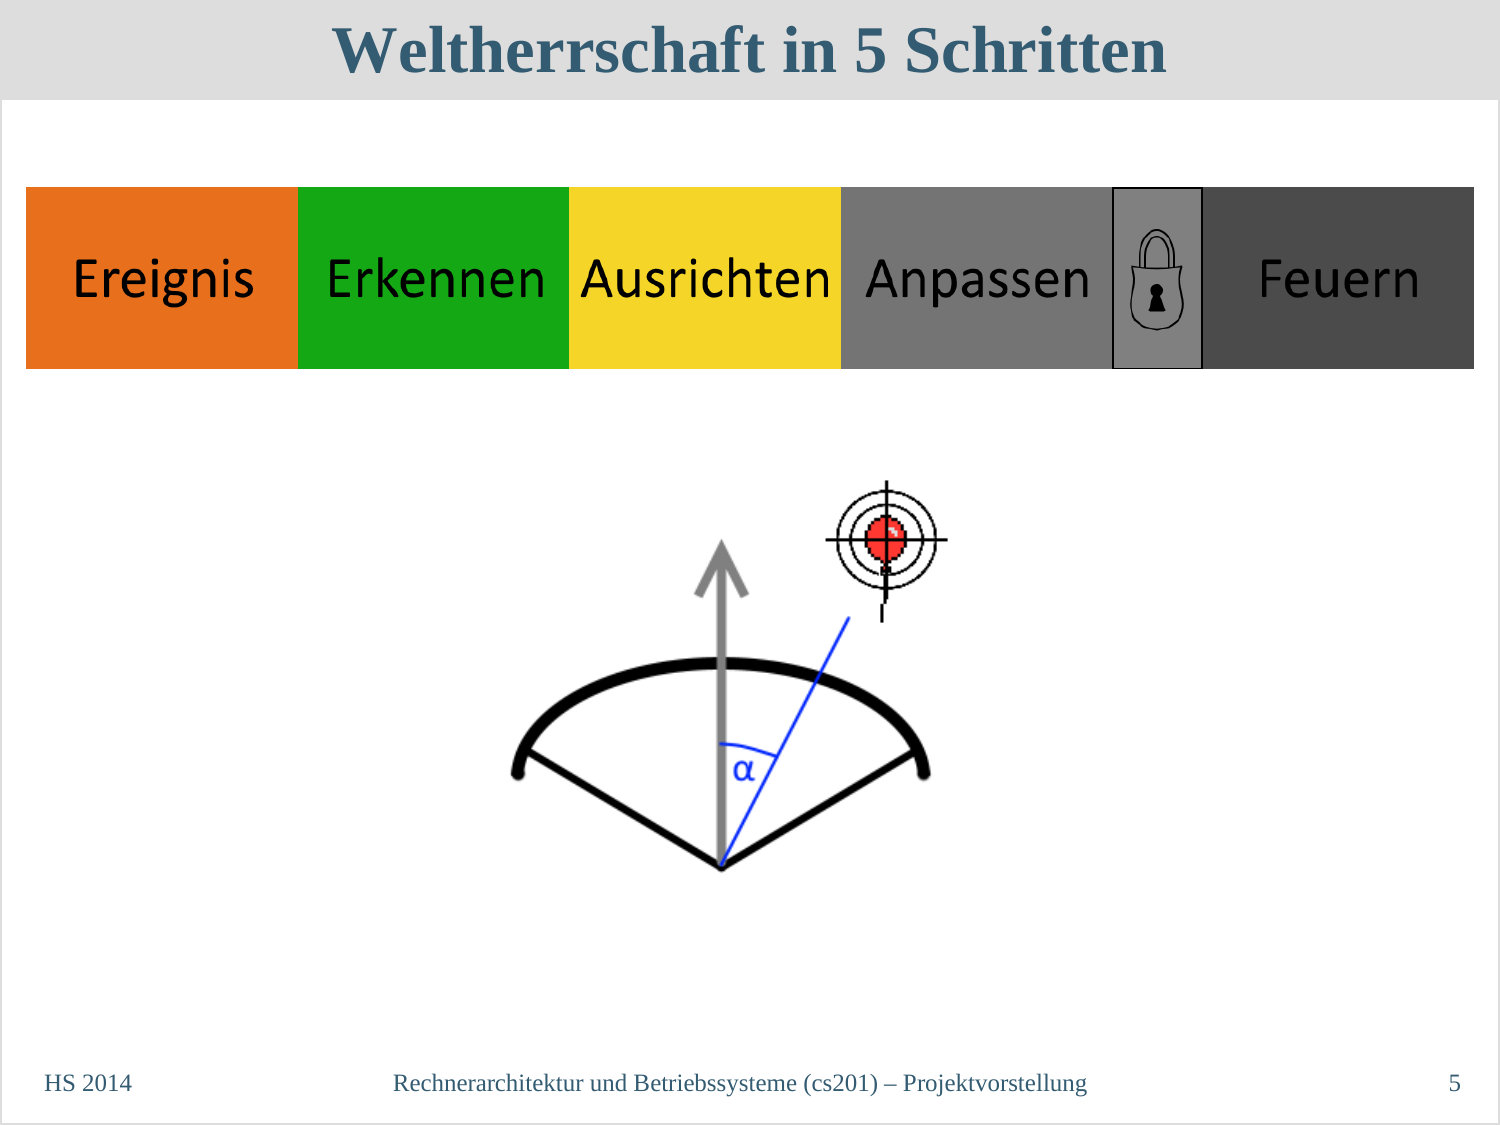

# Weltherrschaft in 5 Schritten
HS 2014
Rechnerarchitektur und Betriebssysteme (cs201) – Projektvorstellung